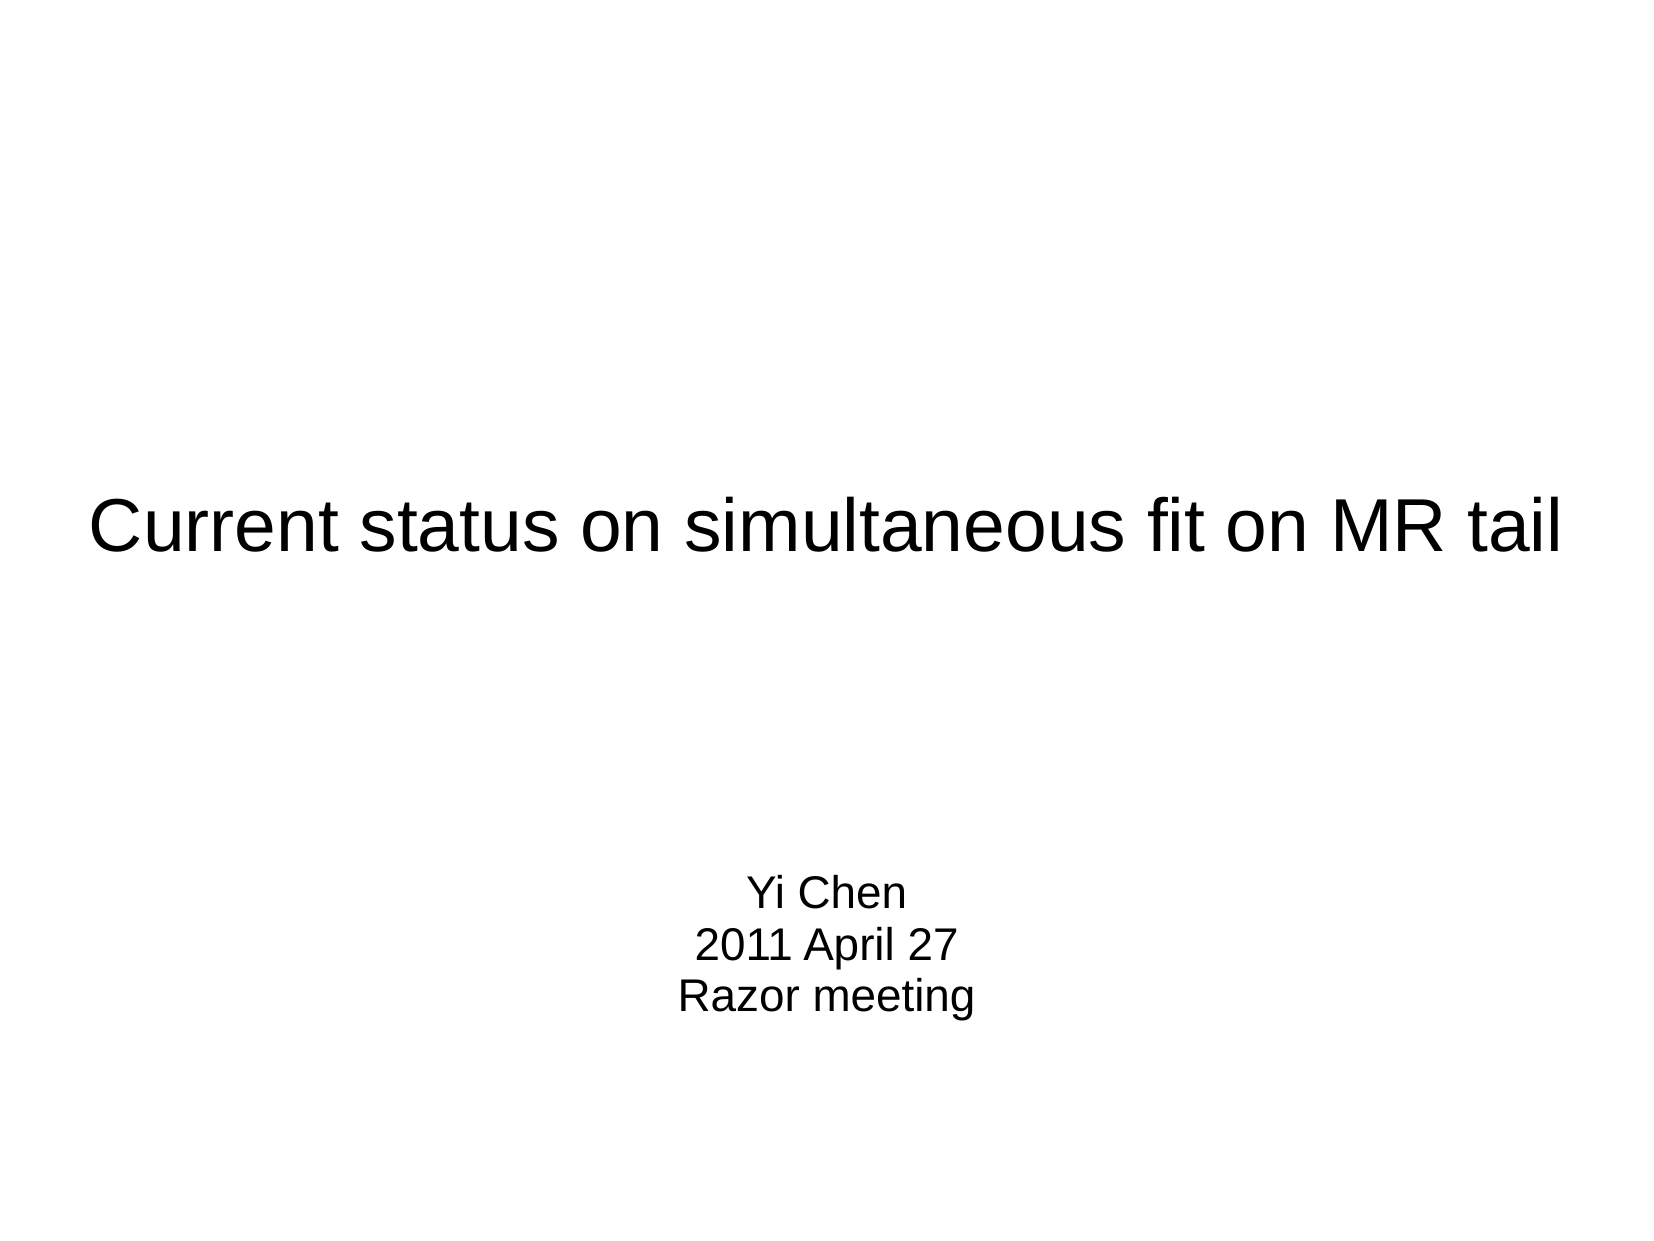

# Current status on simultaneous fit on MR tail
Yi Chen
2011 April 27
Razor meeting